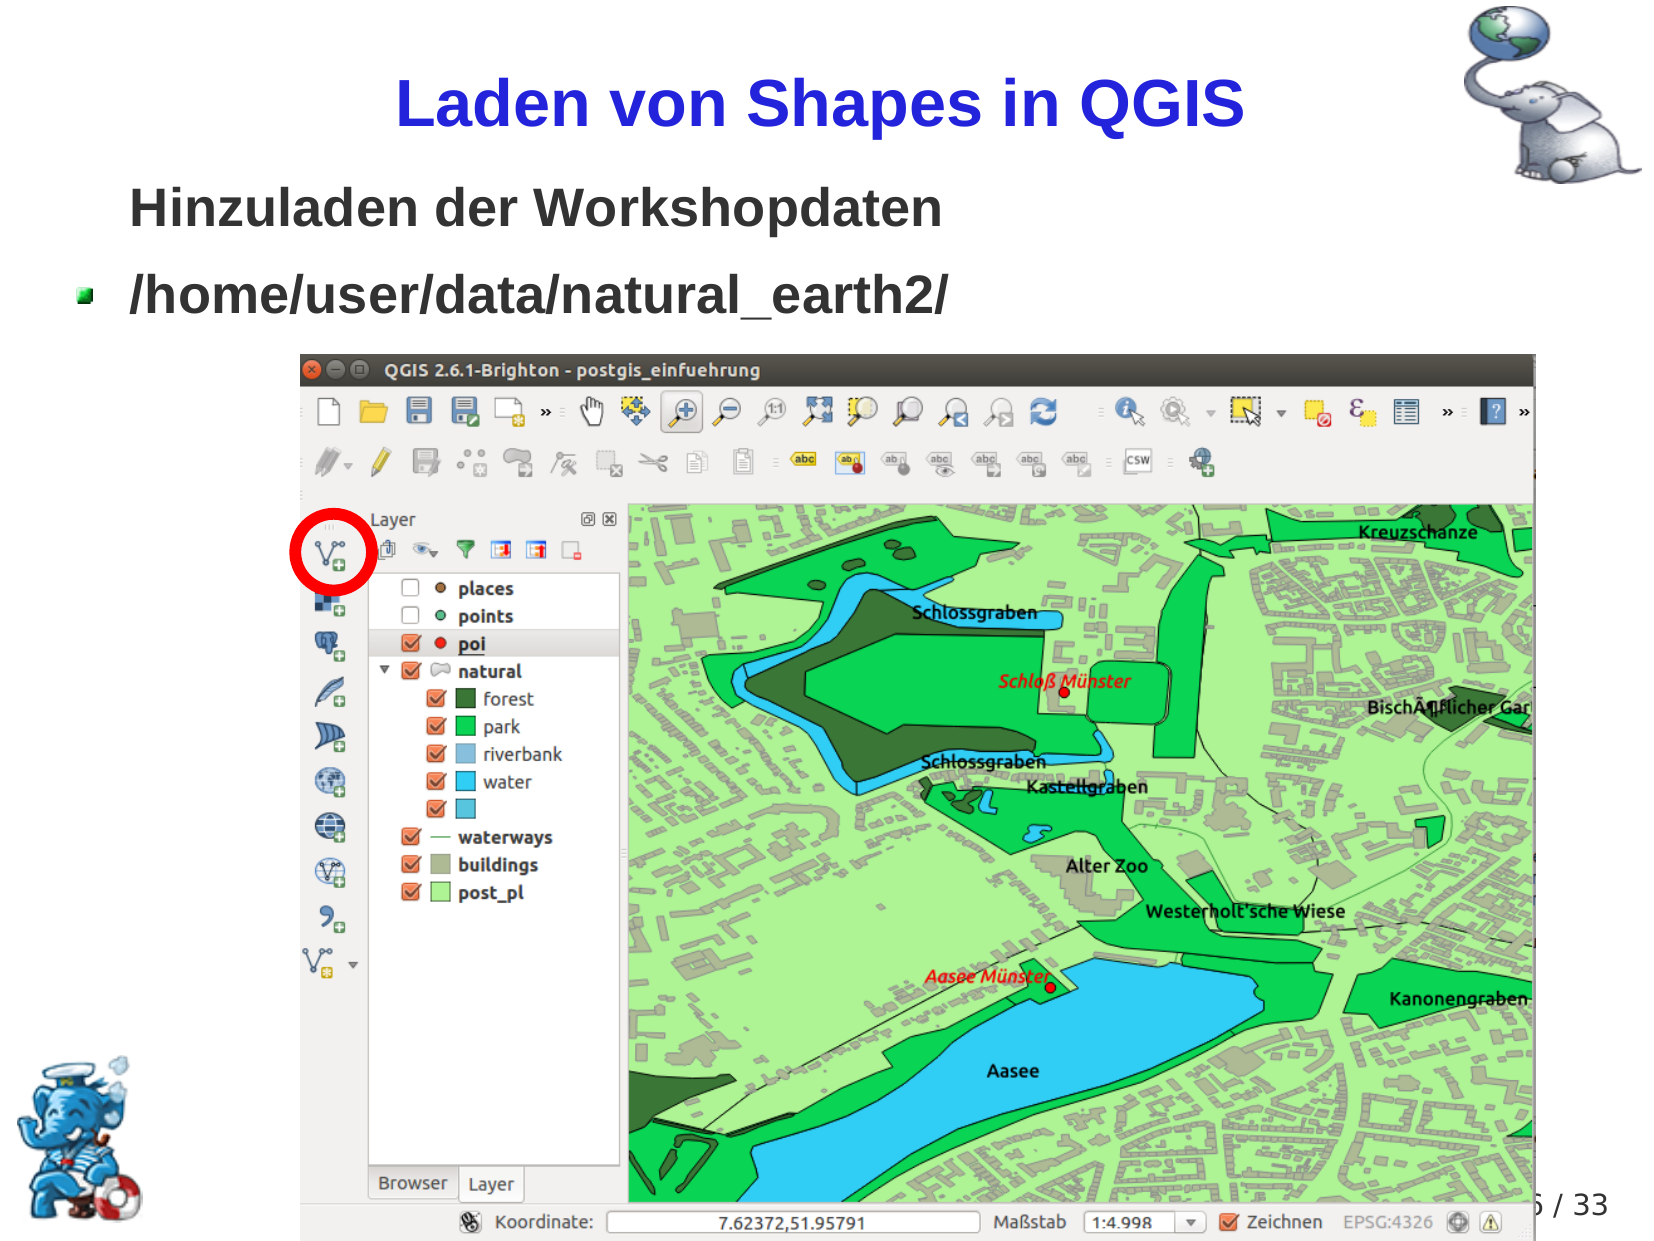

# Laden von Shapes in QGIS
Hinzuladen der Workshopdaten
/home/user/data/natural_earth2/